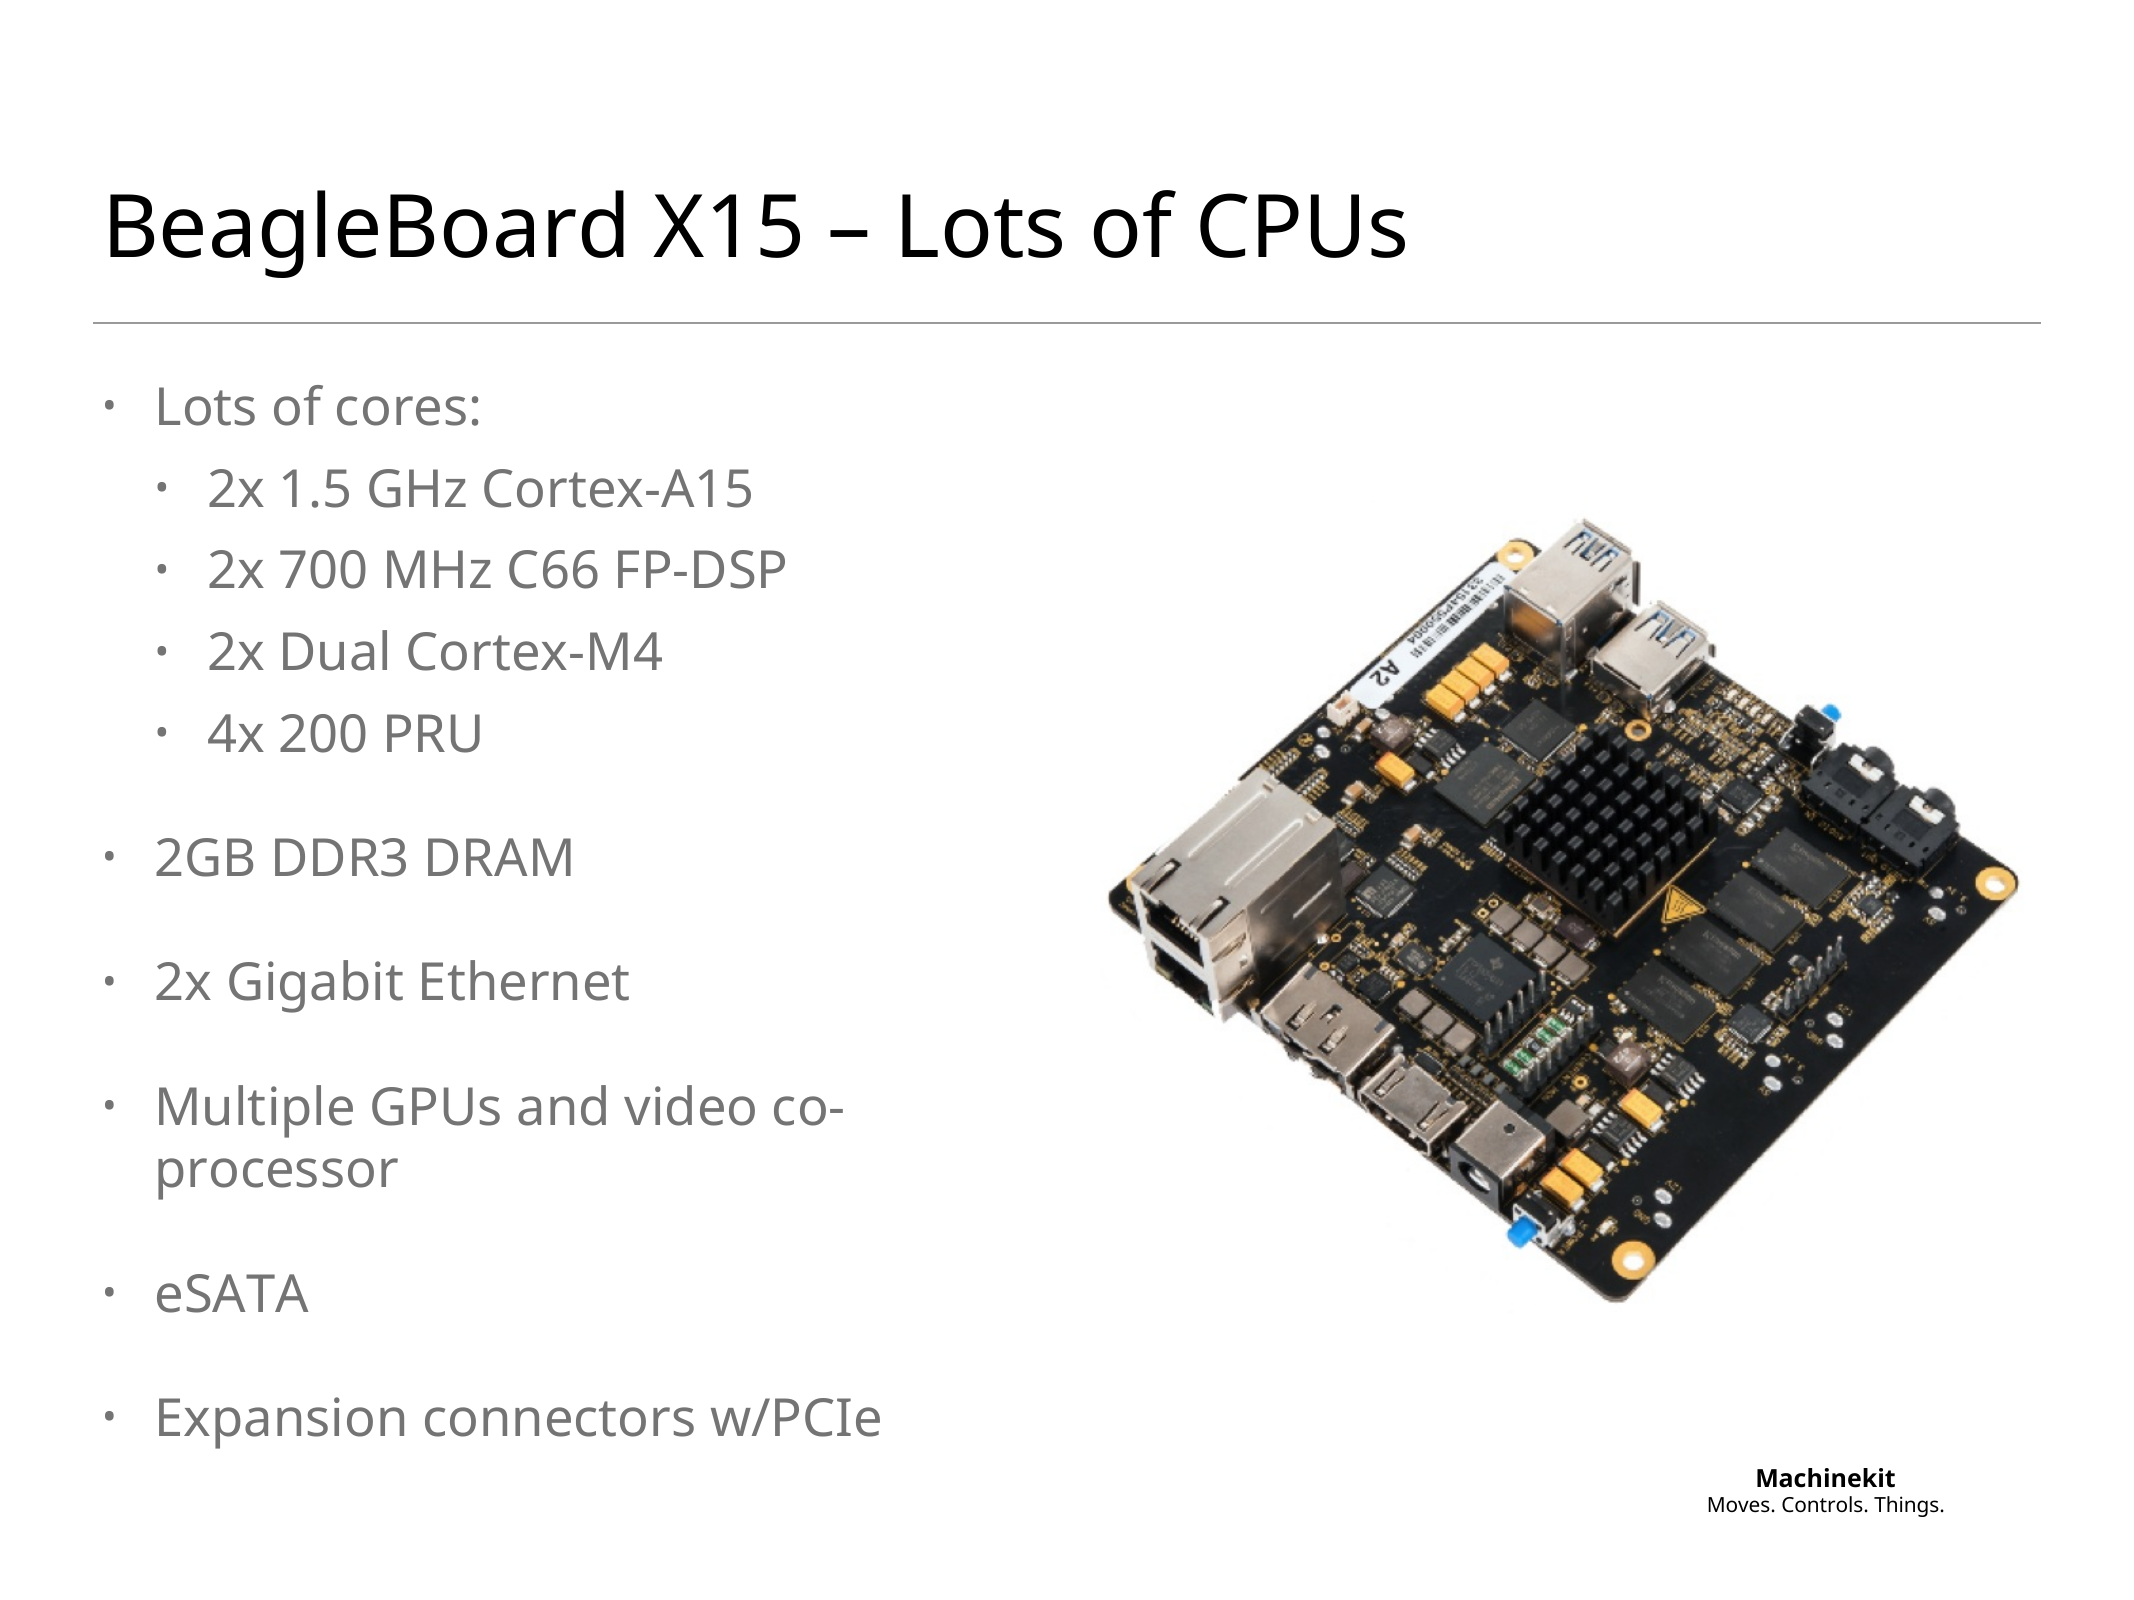

# BeagleBoard X15 – Lots of CPUs
Lots of cores:
2x 1.5 GHz Cortex-A15
2x 700 MHz C66 FP-DSP
2x Dual Cortex-M4
4x 200 PRU
2GB DDR3 DRAM
2x Gigabit Ethernet
Multiple GPUs and video co-processor
eSATA
Expansion connectors w/PCIe